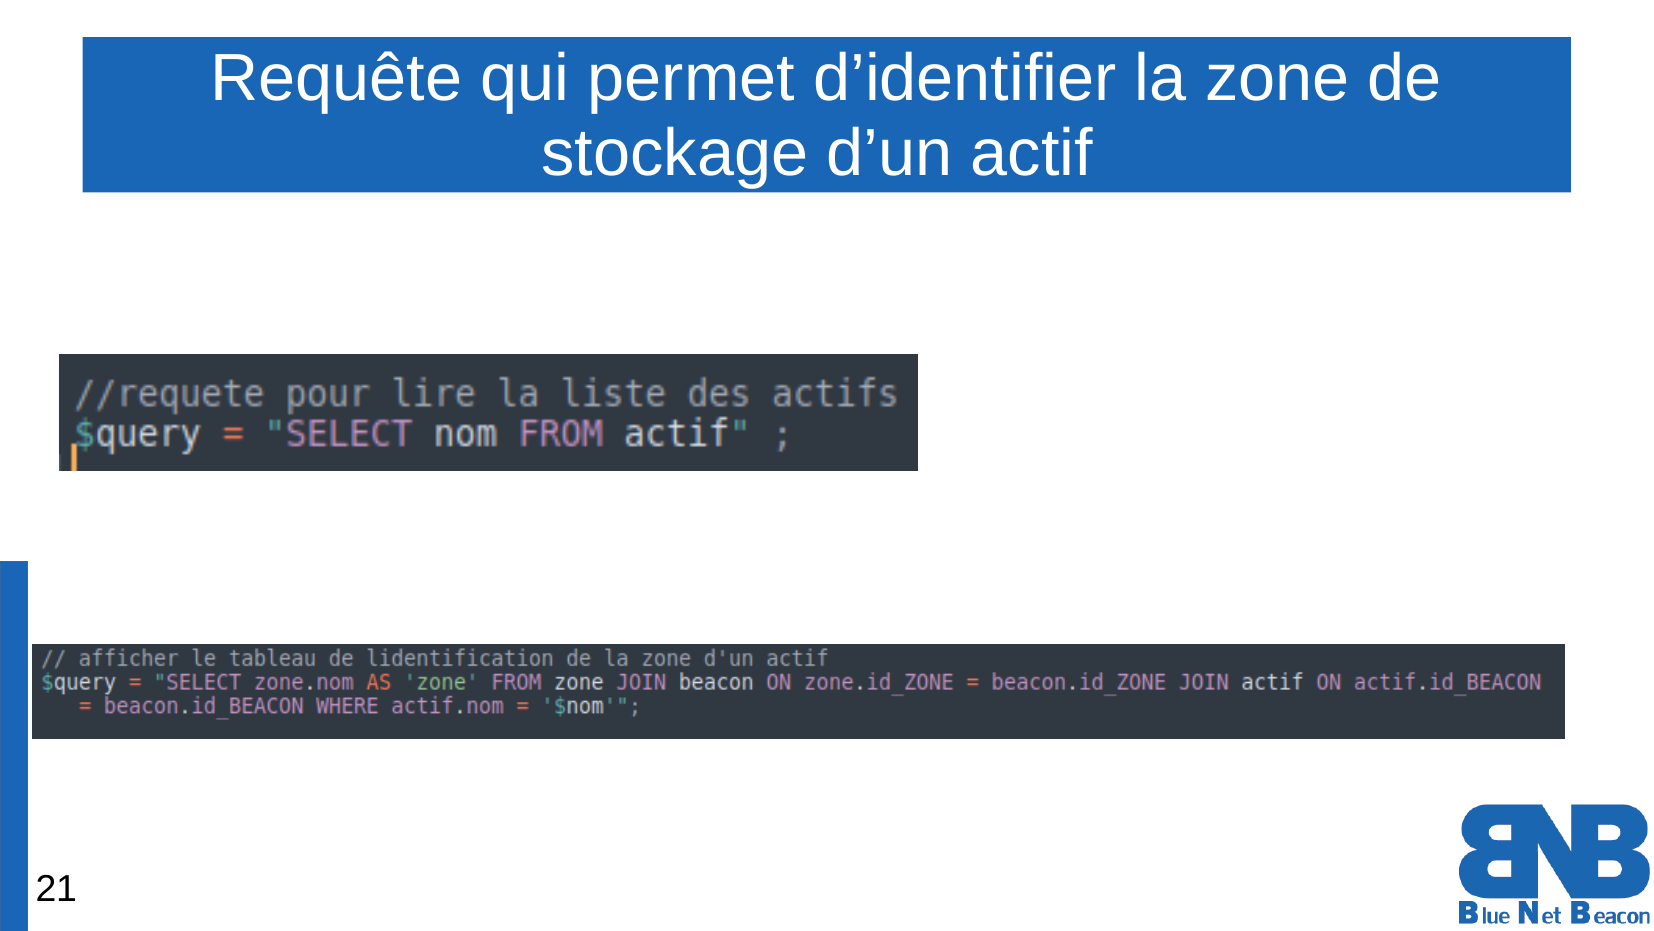

# Requête qui permet d’identifier la zone de stockage d’un actif